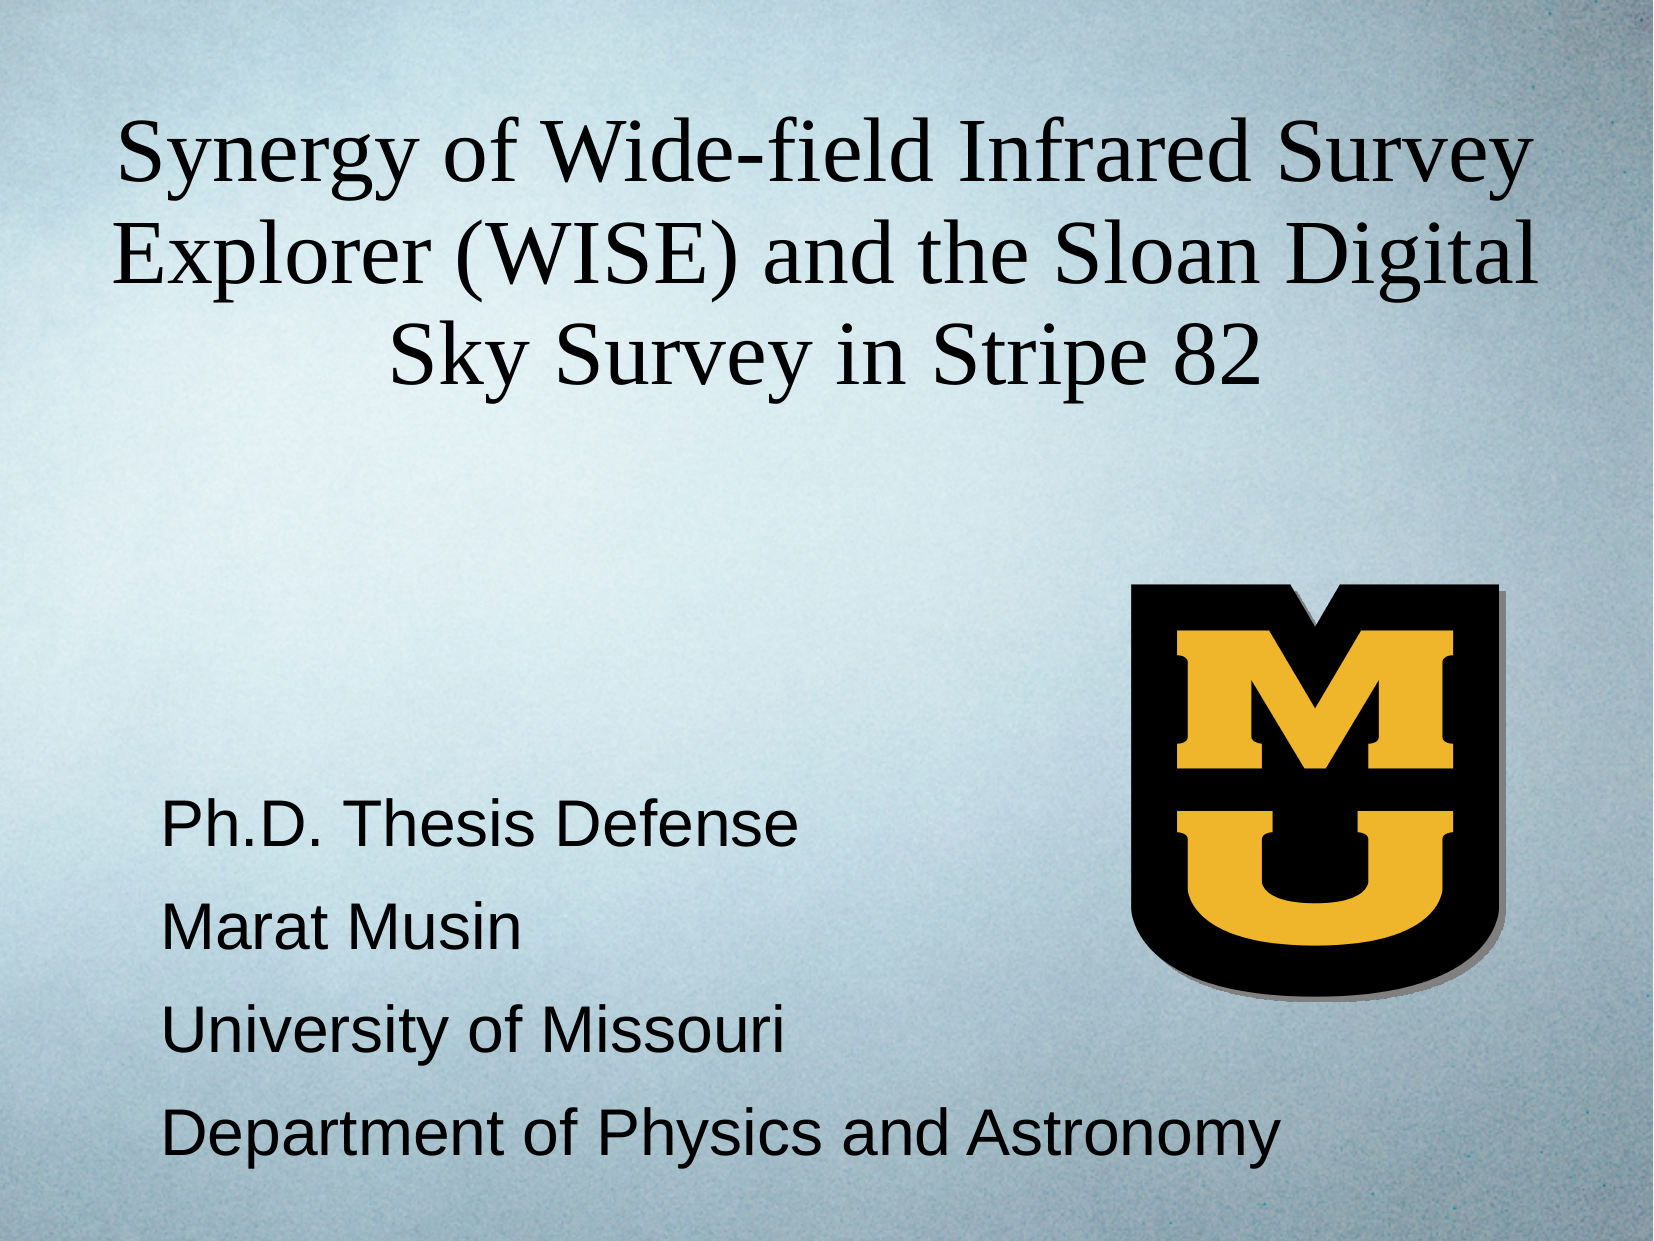

# Synergy of Wide-field Infrared Survey Explorer (WISE) and the Sloan Digital Sky Survey in Stripe 82
Ph.D. Thesis Defense
Marat Musin
University of Missouri
Department of Physics and Astronomy